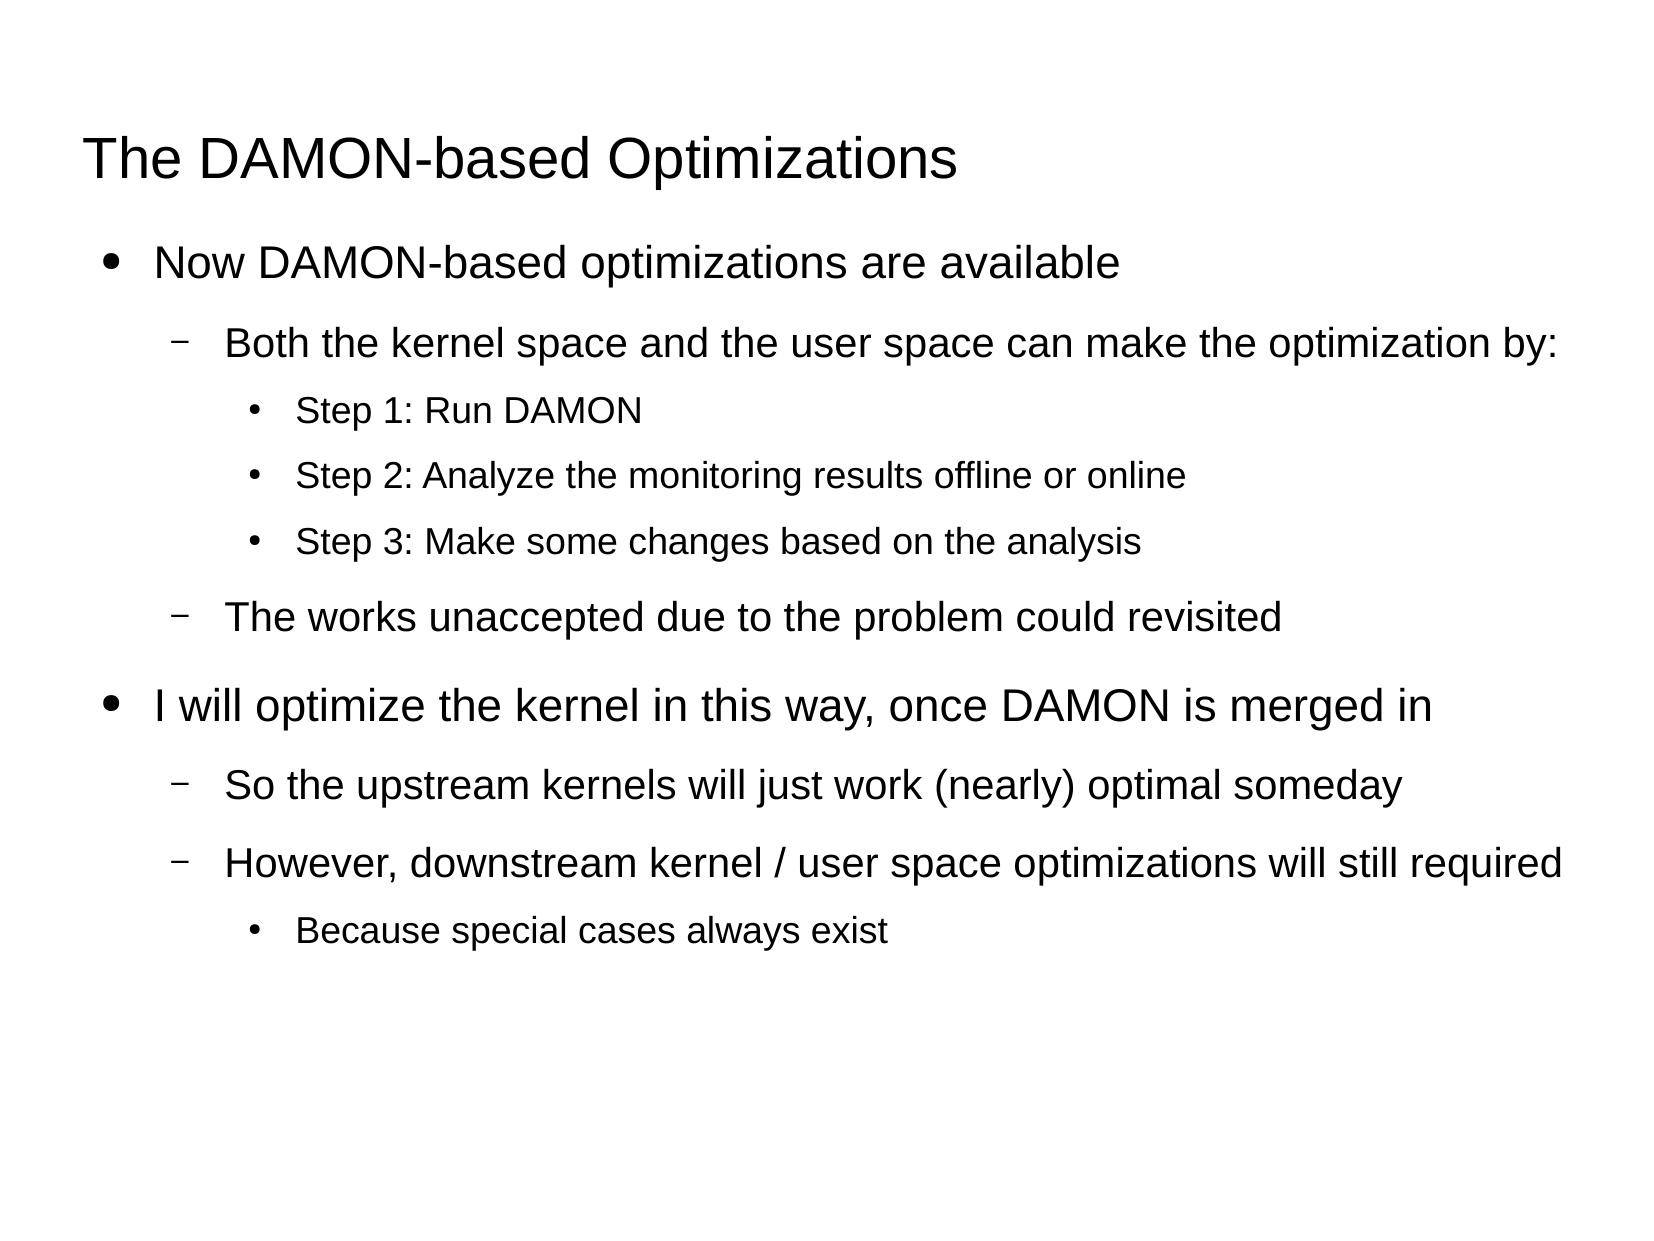

The DAMON-based Optimizations
# Now DAMON-based optimizations are available
Both the kernel space and the user space can make the optimization by:
Step 1: Run DAMON
Step 2: Analyze the monitoring results offline or online
Step 3: Make some changes based on the analysis
The works unaccepted due to the problem could revisited
I will optimize the kernel in this way, once DAMON is merged in
So the upstream kernels will just work (nearly) optimal someday
However, downstream kernel / user space optimizations will still required
Because special cases always exist